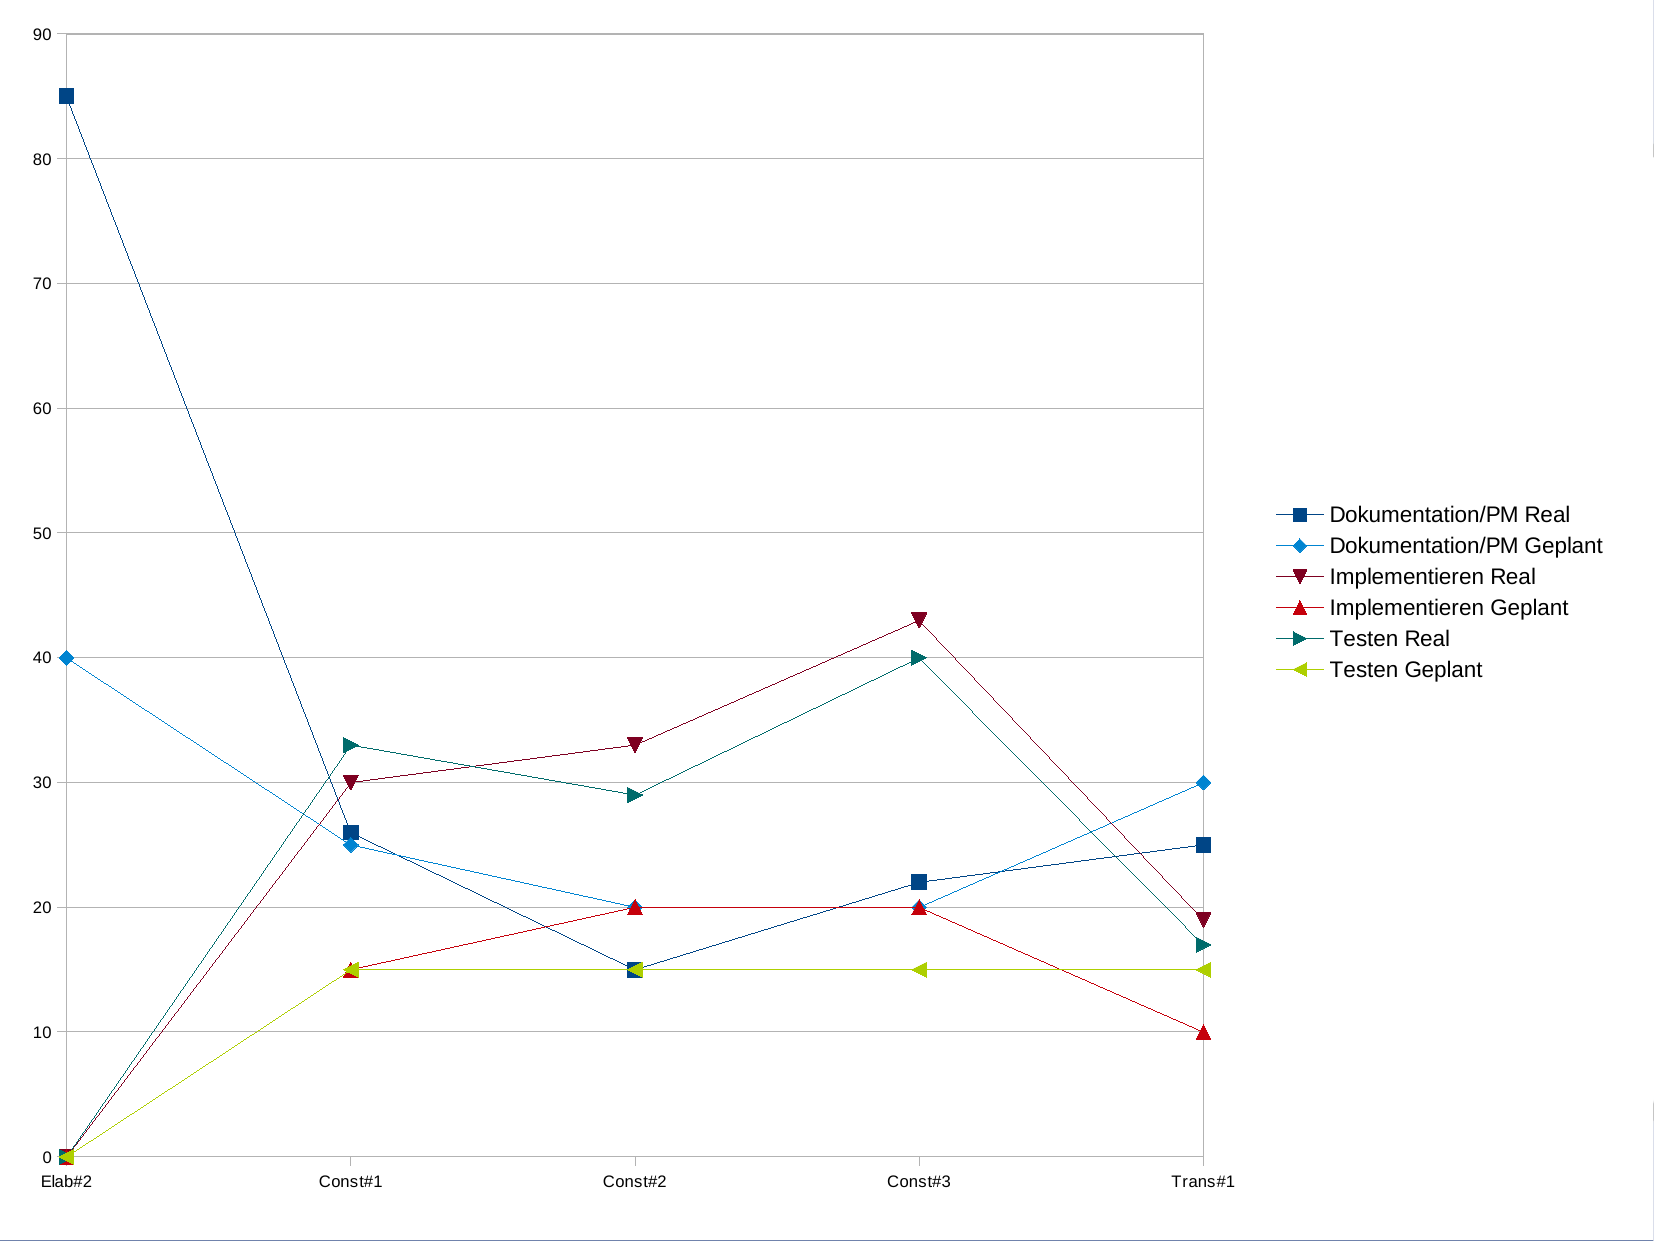

### Chart
| Category | Dokumentation/PM Real | Dokumentation/PM Geplant | Implementieren Real | Implementieren Geplant | Testen Real | Testen Geplant |
|---|---|---|---|---|---|---|
| Elab#2 | 85.0 | 40.0 | 0.0 | 0.0 | 0.0 | 0.0 |
| Const#1 | 26.0 | 25.0 | 30.0 | 15.0 | 33.0 | 15.0 |
| Const#2 | 15.0 | 20.0 | 33.0 | 20.0 | 29.0 | 15.0 |
| Const#3 | 22.0 | 20.0 | 43.0 | 20.0 | 40.0 | 15.0 |
| Trans#1 | 25.0 | 30.0 | 19.0 | 10.0 | 17.0 | 15.0 |#